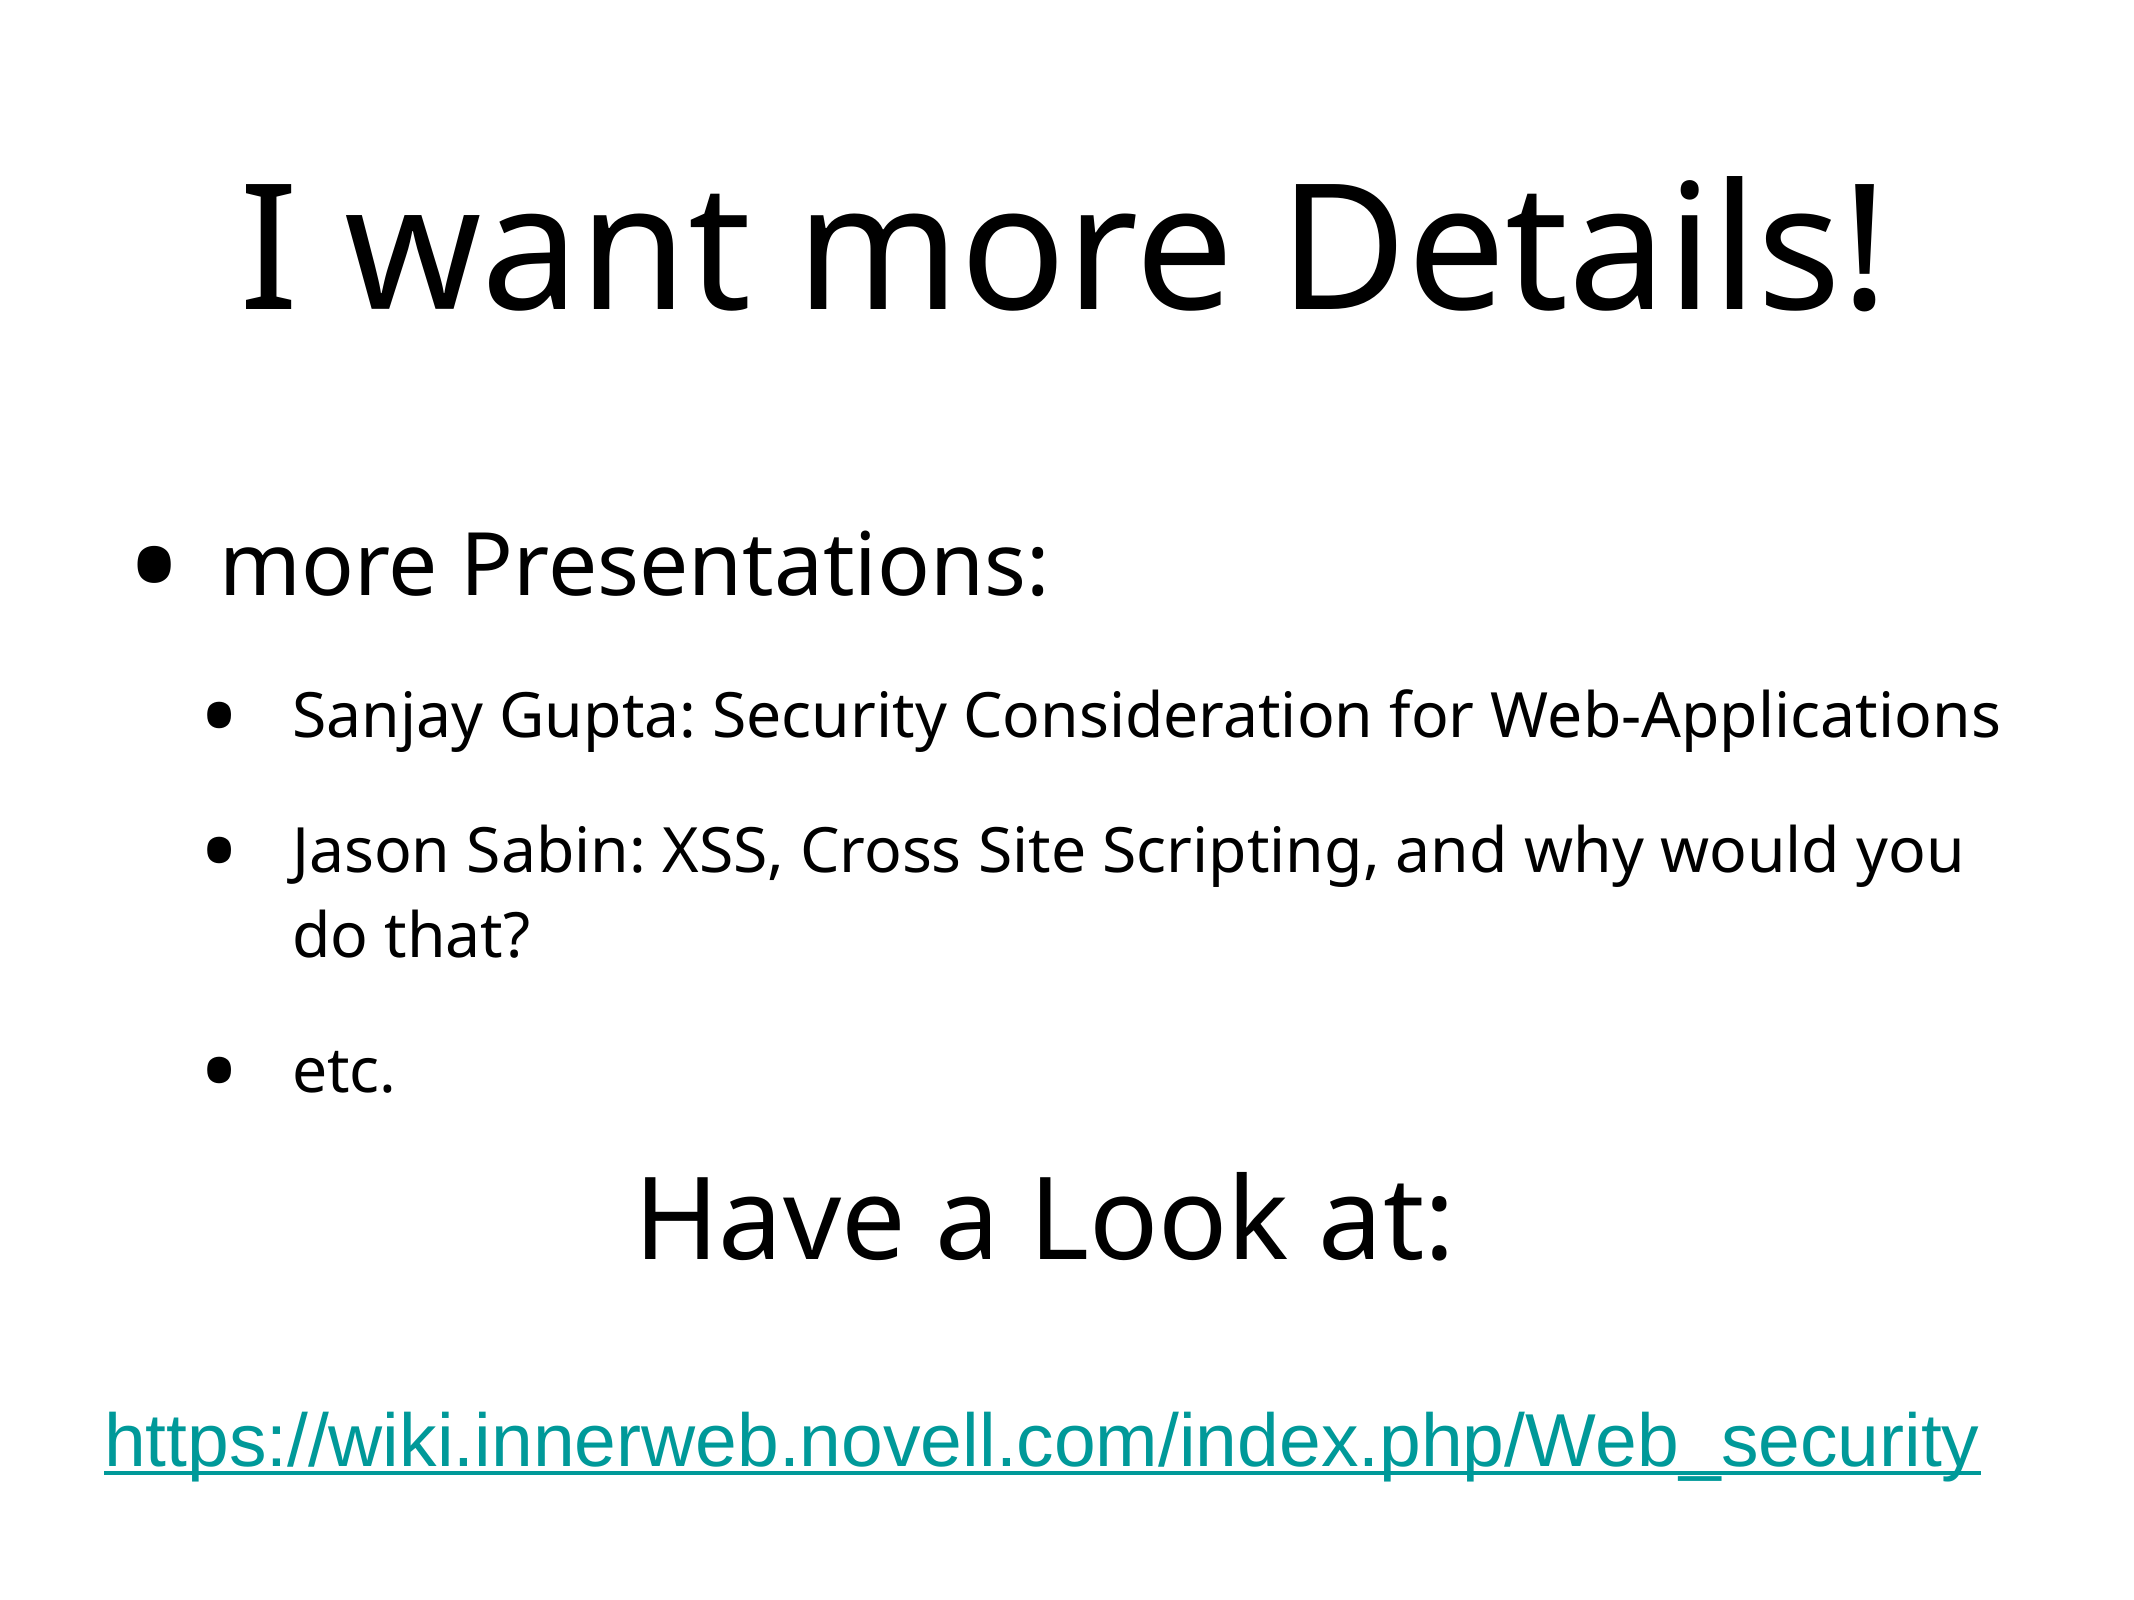

# I want more Details!
more Presentations:
Sanjay Gupta: Security Consideration for Web-Applications
Jason Sabin: XSS, Cross Site Scripting, and why would you do that?
etc.
Have a Look at:
https://wiki.innerweb.novell.com/index.php/Web_security